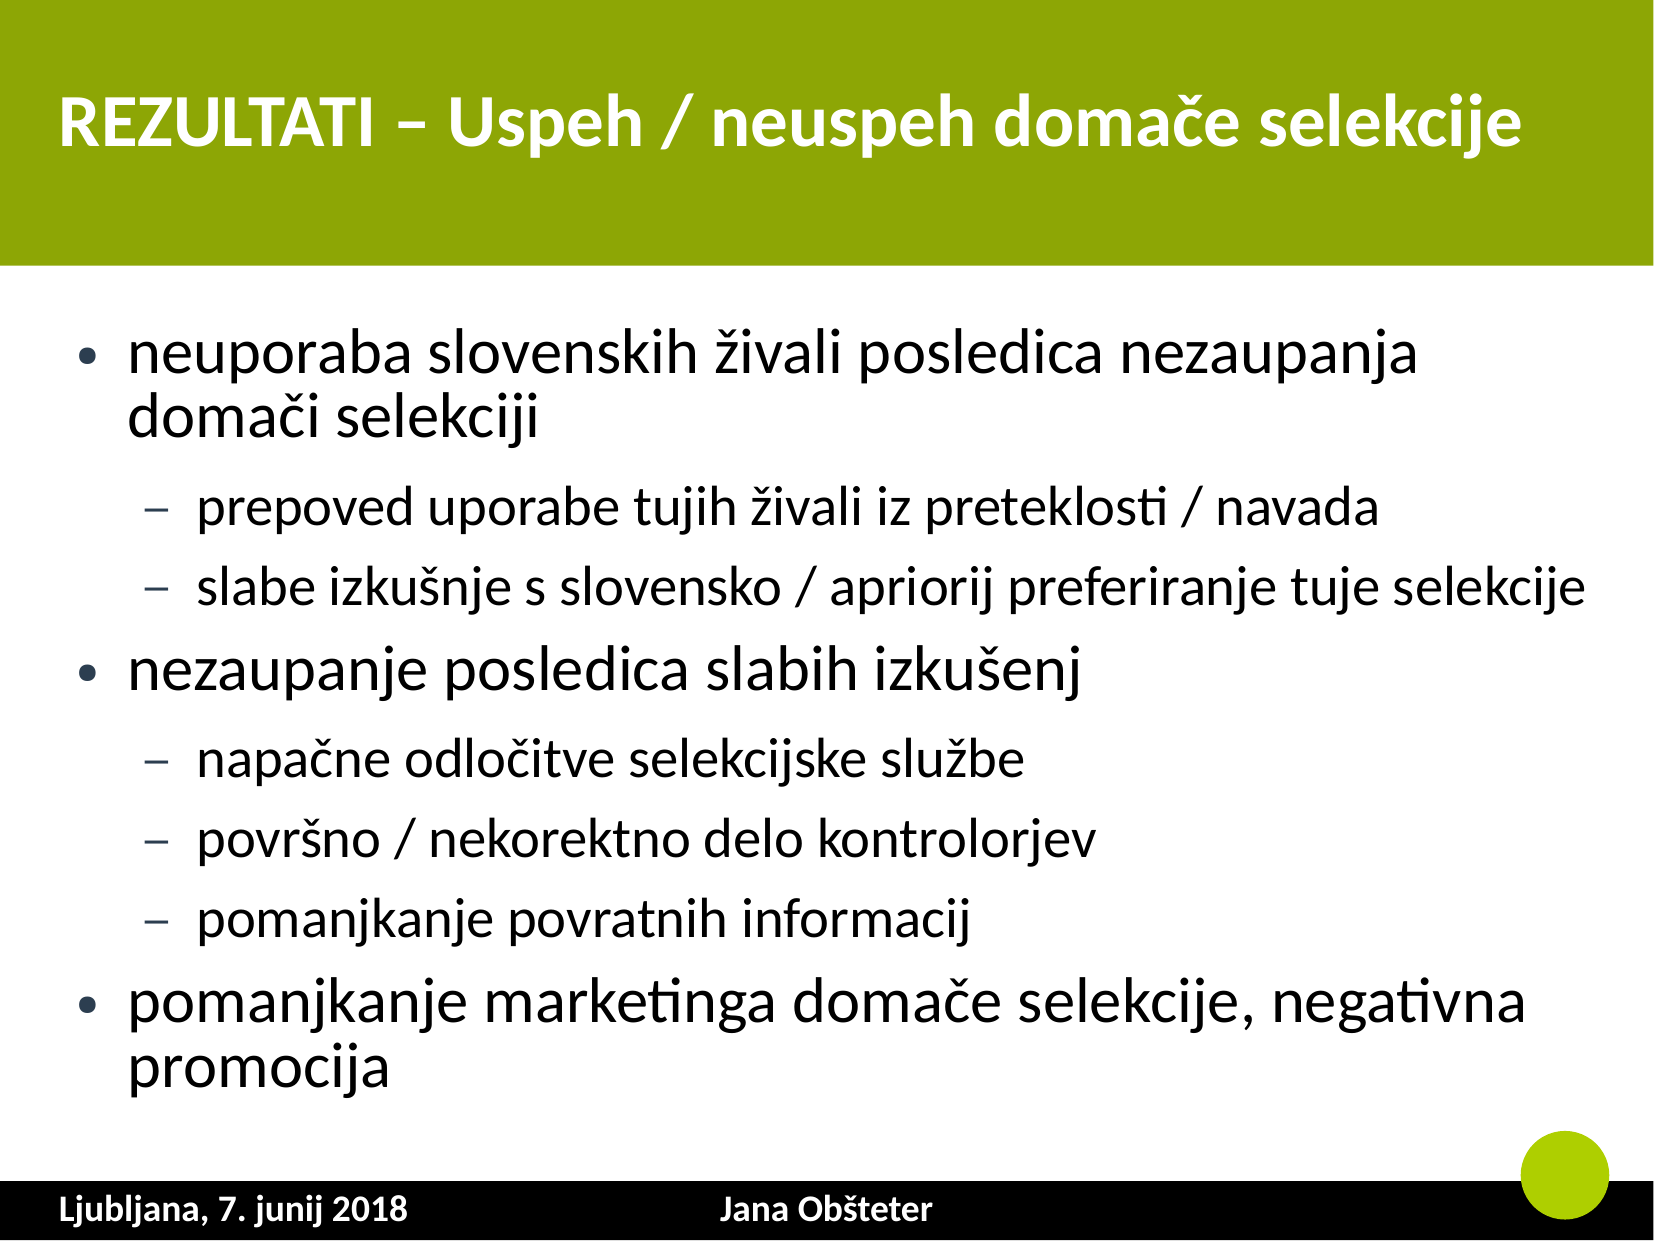

REZULTATI – Uspeh / neuspeh domače selekcije
# neuporaba slovenskih živali posledica nezaupanja domači selekciji
prepoved uporabe tujih živali iz preteklosti / navada
slabe izkušnje s slovensko / apriorij preferiranje tuje selekcije
nezaupanje posledica slabih izkušenj
napačne odločitve selekcijske službe
površno / nekorektno delo kontrolorjev
pomanjkanje povratnih informacij
pomanjkanje marketinga domače selekcije, negativna promocija